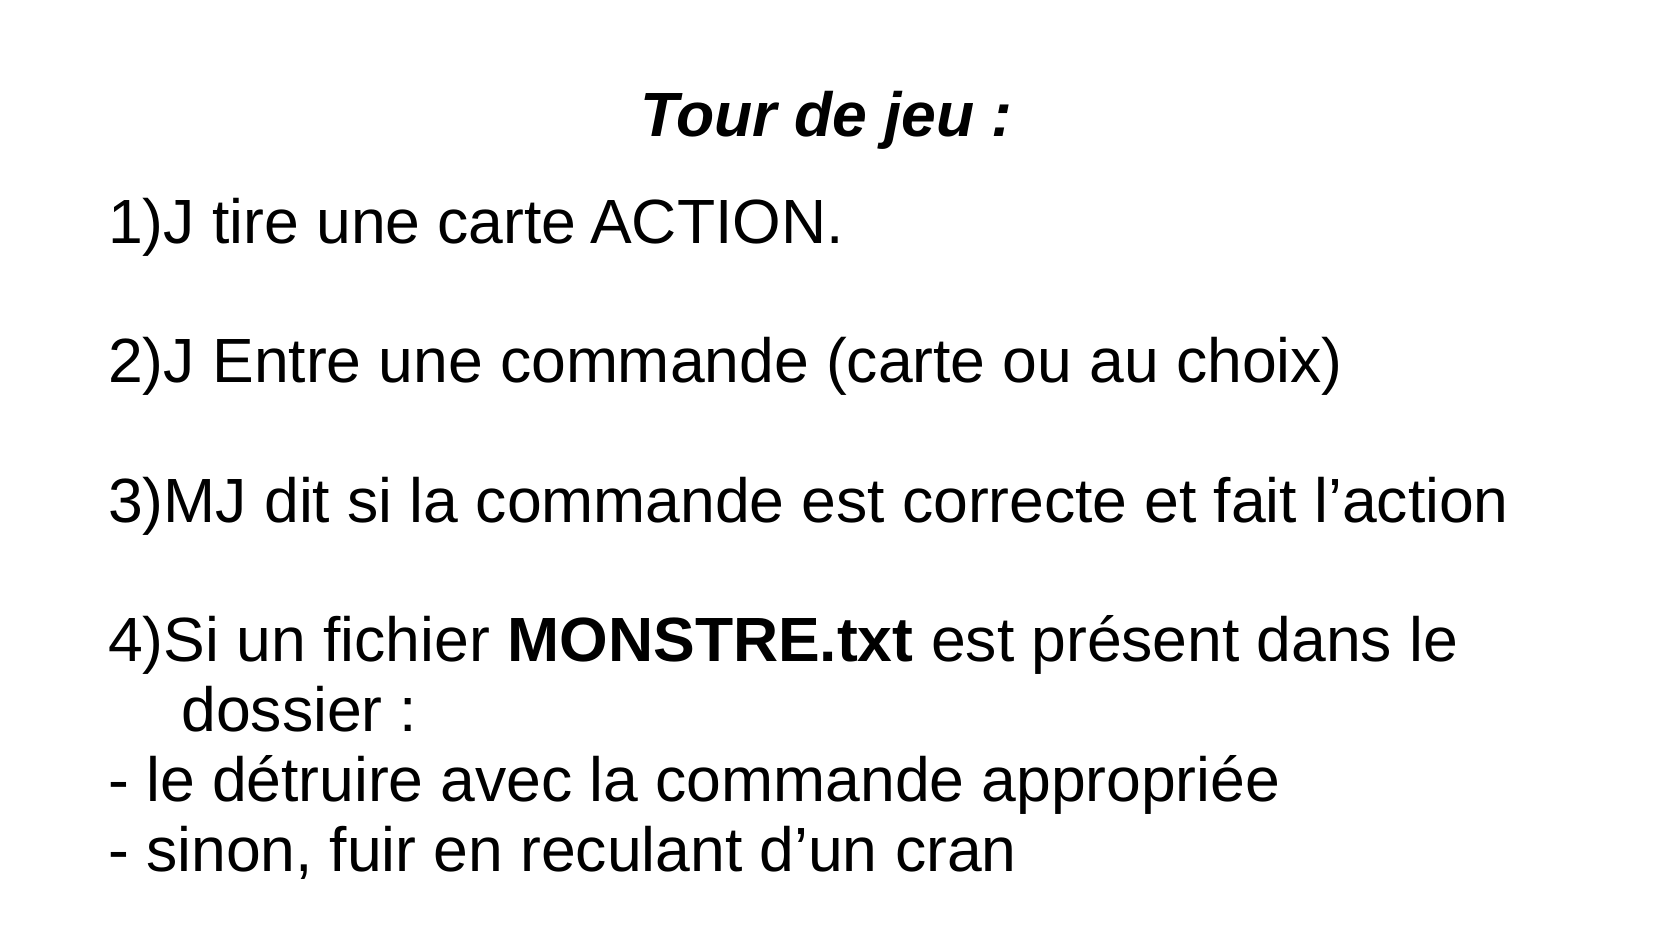

# Tour de jeu :
J tire une carte ACTION.
J Entre une commande (carte ou au choix)
MJ dit si la commande est correcte et fait l’action
Si un fichier MONSTRE.txt est présent dans le dossier :
- le détruire avec la commande appropriée
- sinon, fuir en reculant d’un cran